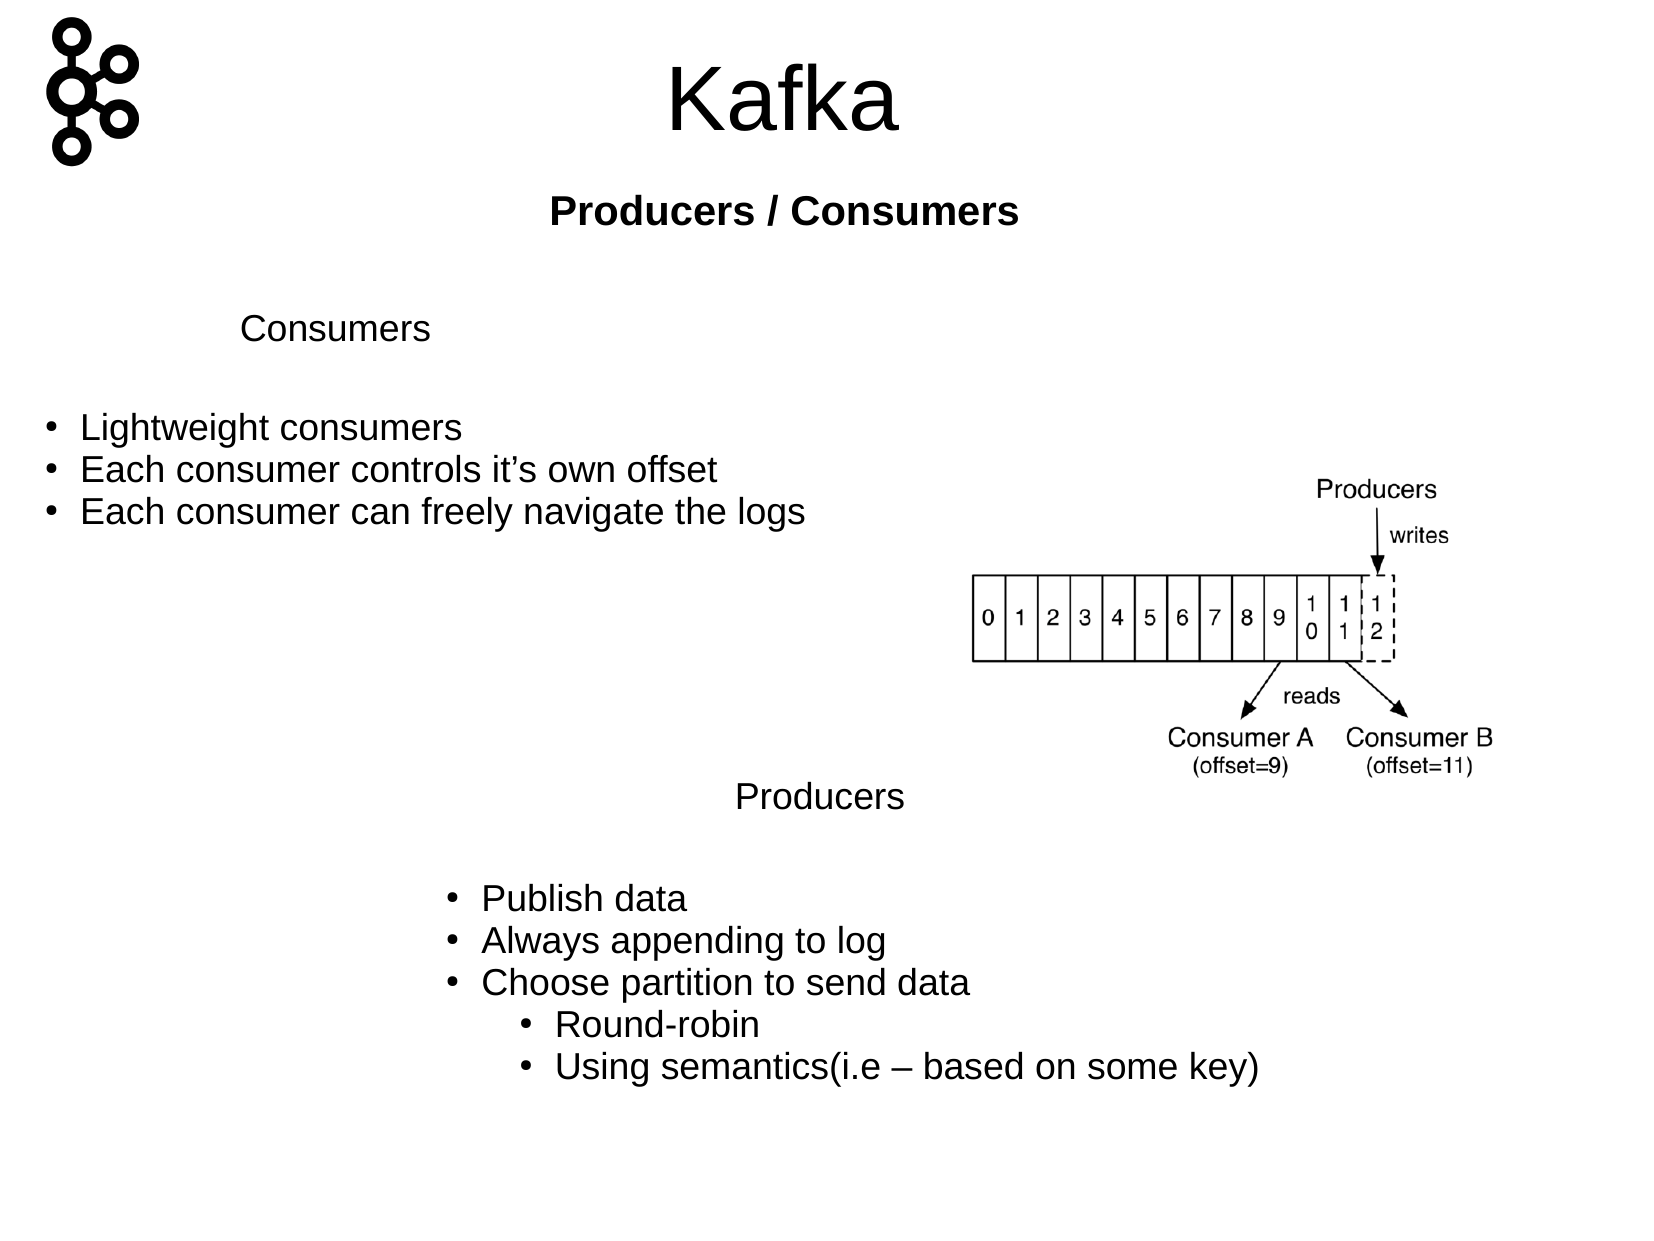

Kafka
Producers / Consumers
Consumers
Lightweight consumers
Each consumer controls it’s own offset
Each consumer can freely navigate the logs
Producers
Publish data
Always appending to log
Choose partition to send data
Round-robin
Using semantics(i.e – based on some key)